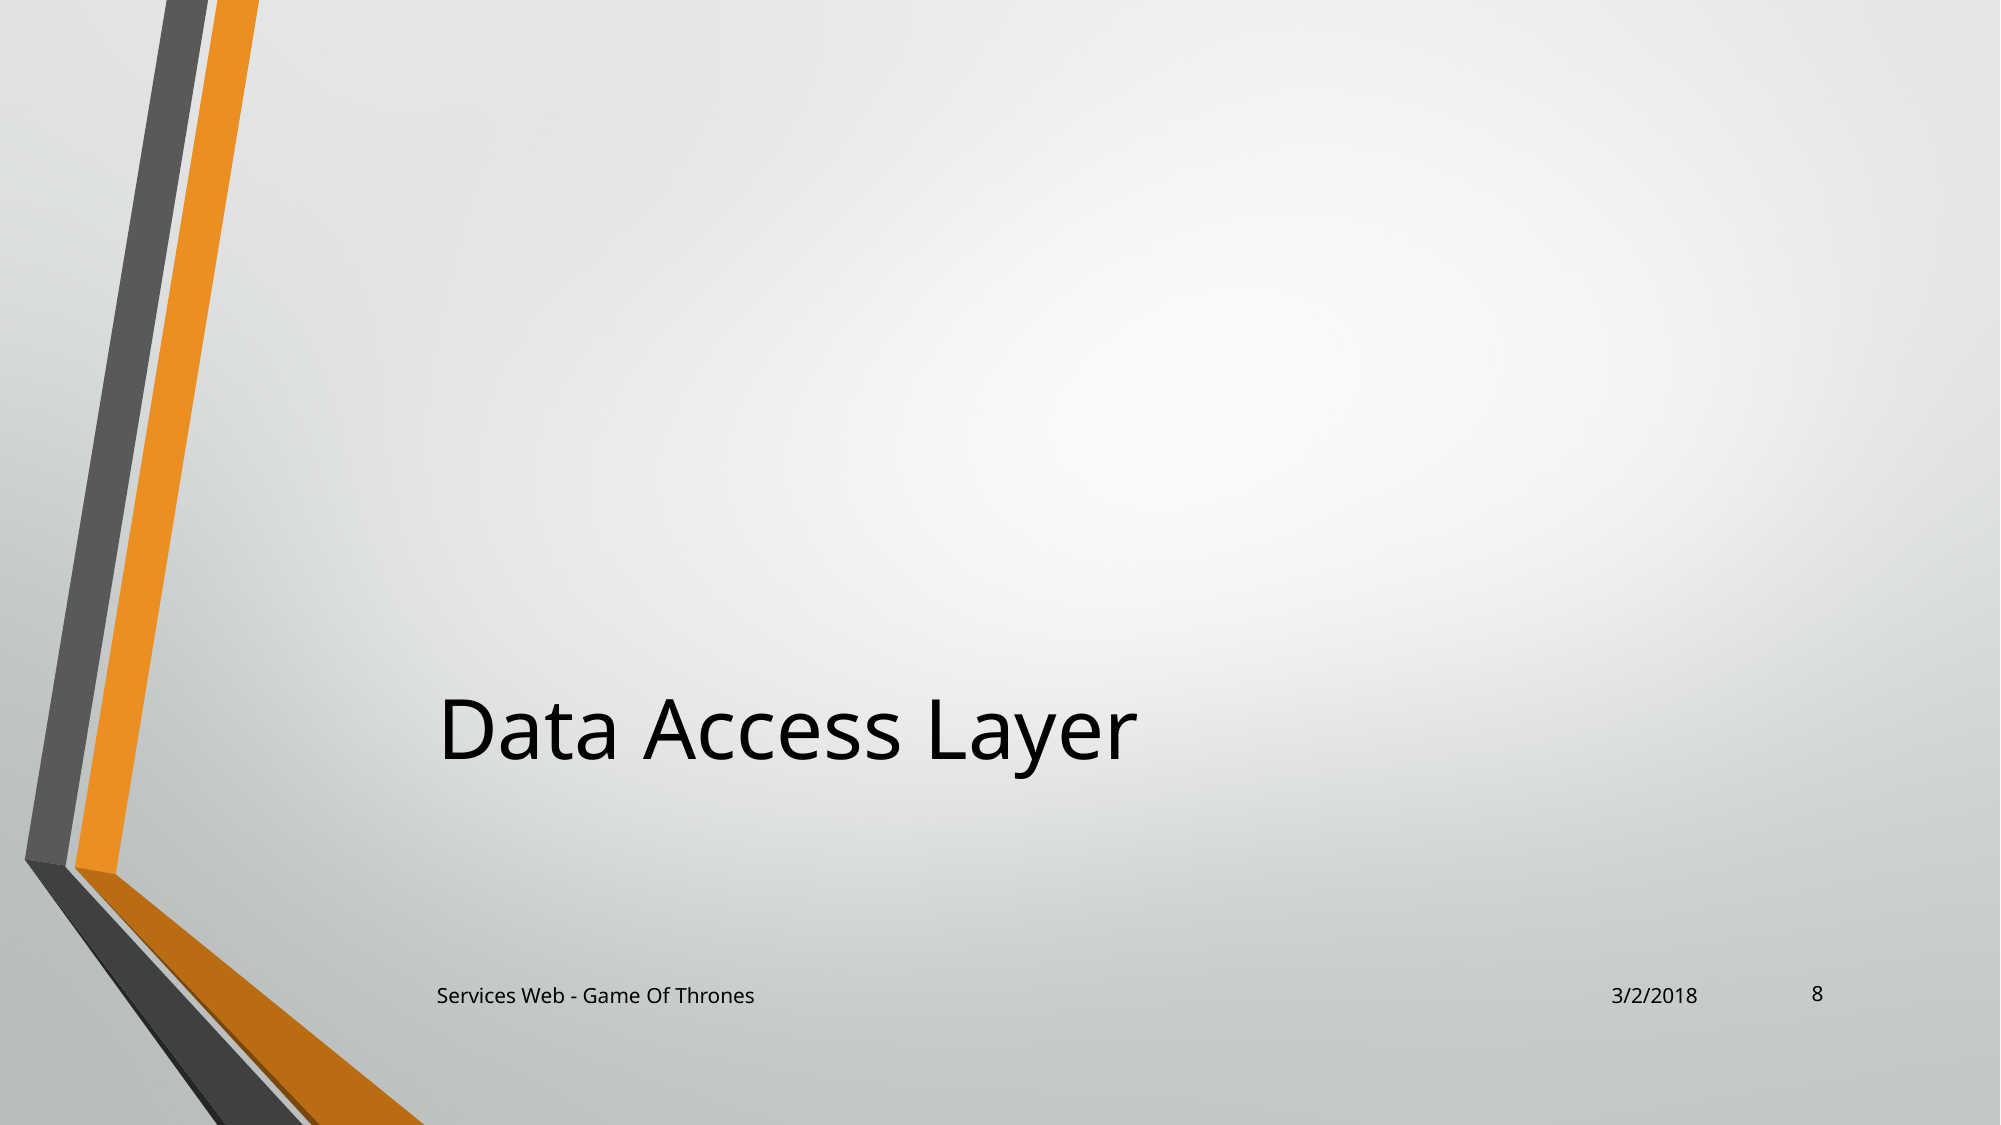

# Data Access Layer
Services Web - Game Of Thrones
3/2/2018